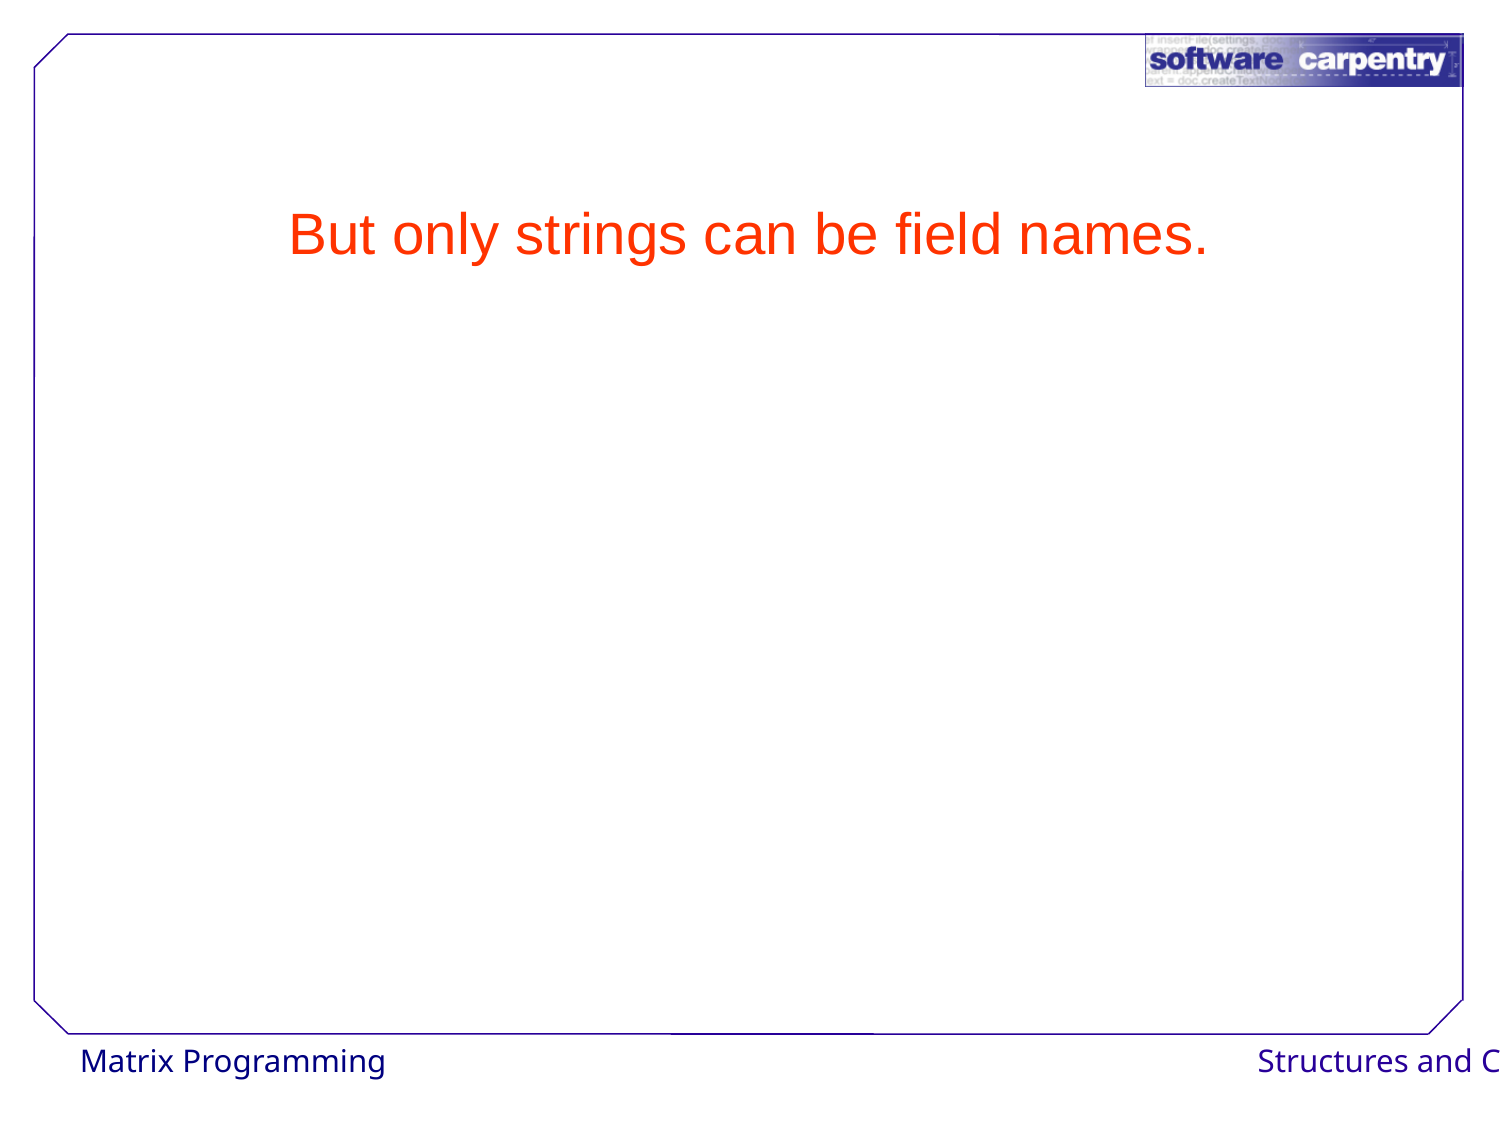

# But only strings can be field names.